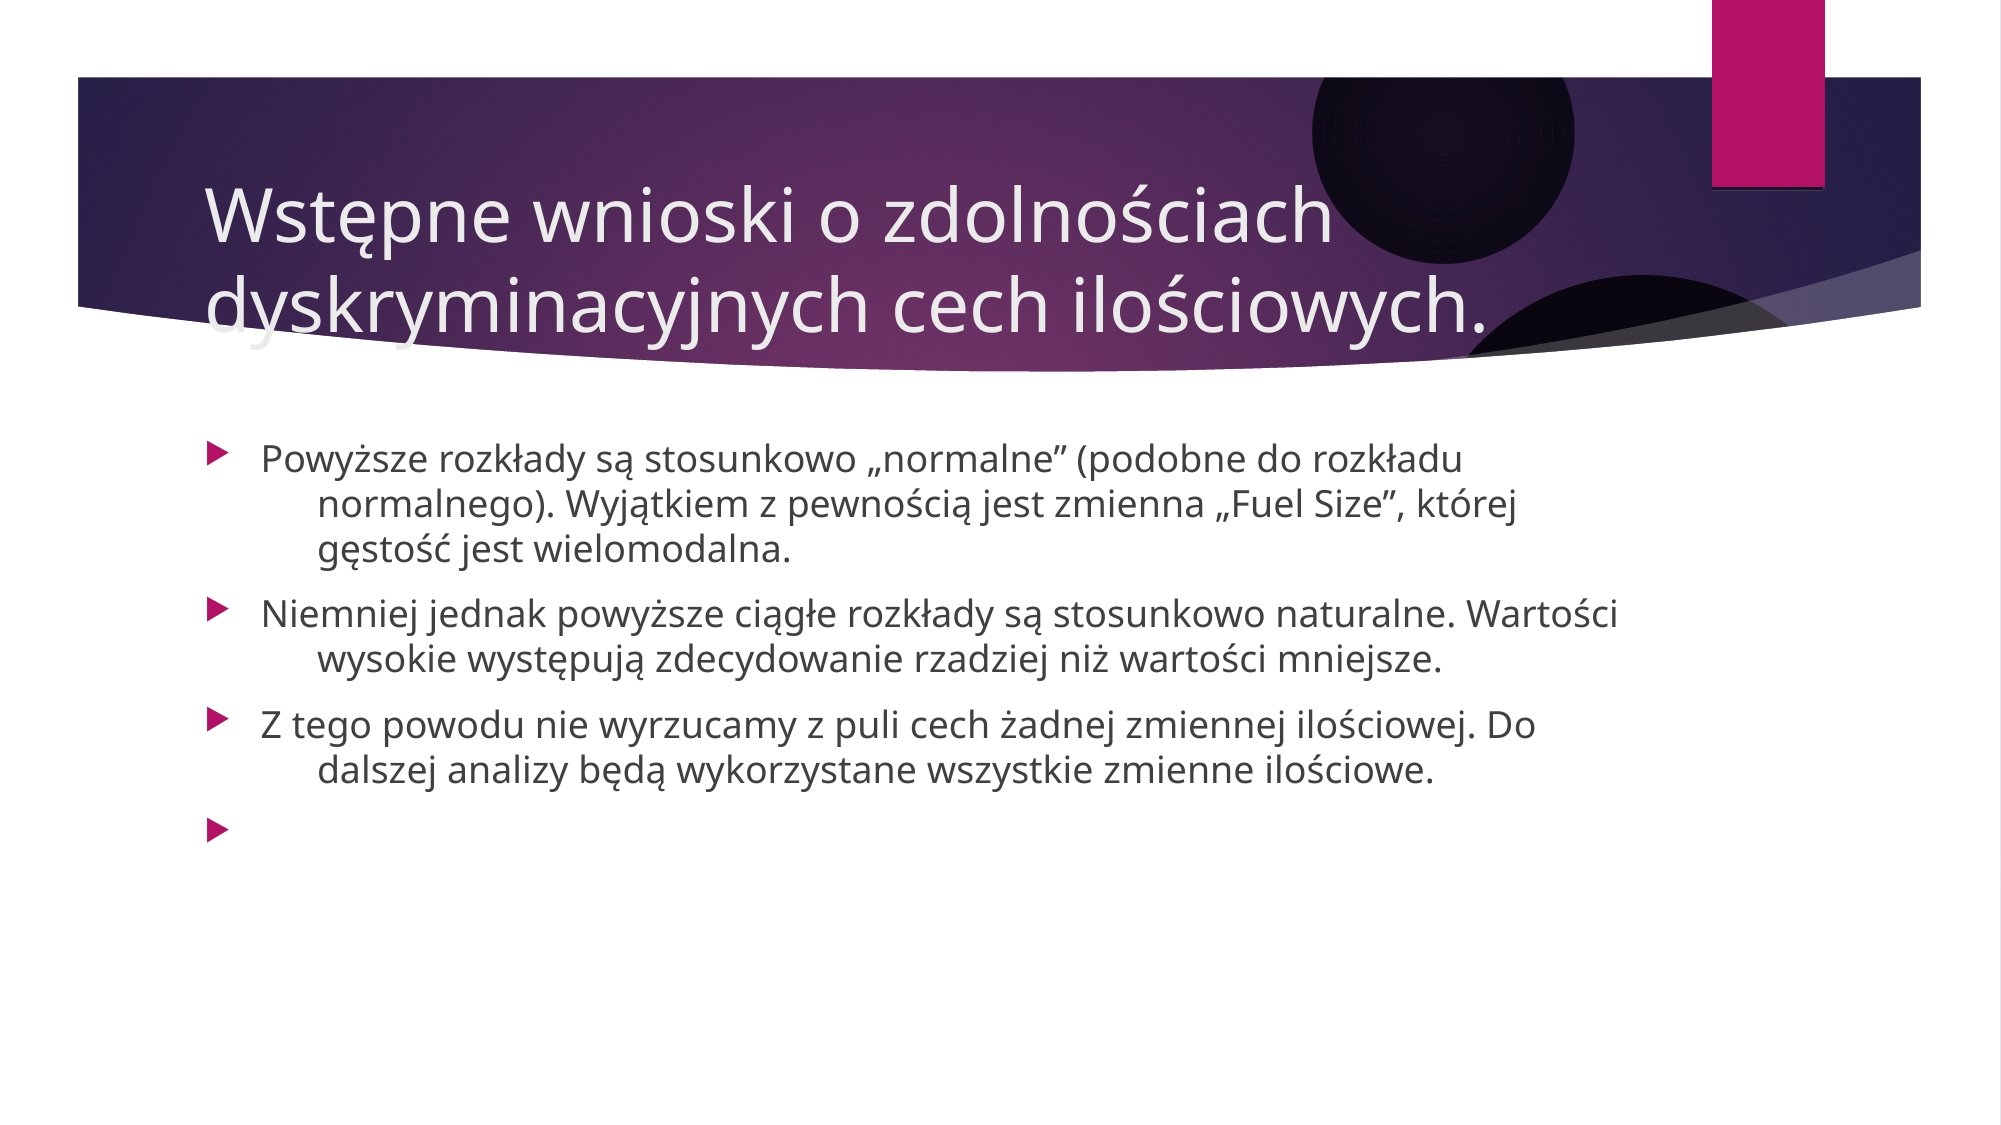

# Wstępne wnioski o zdolnościach dyskryminacyjnych cech ilościowych.
Powyższe rozkłady są stosunkowo „normalne” (podobne do rozkładu normalnego). Wyjątkiem z pewnością jest zmienna „Fuel Size”, której gęstość jest wielomodalna.
Niemniej jednak powyższe ciągłe rozkłady są stosunkowo naturalne. Wartości wysokie występują zdecydowanie rzadziej niż wartości mniejsze.
Z tego powodu nie wyrzucamy z puli cech żadnej zmiennej ilościowej. Do dalszej analizy będą wykorzystane wszystkie zmienne ilościowe.